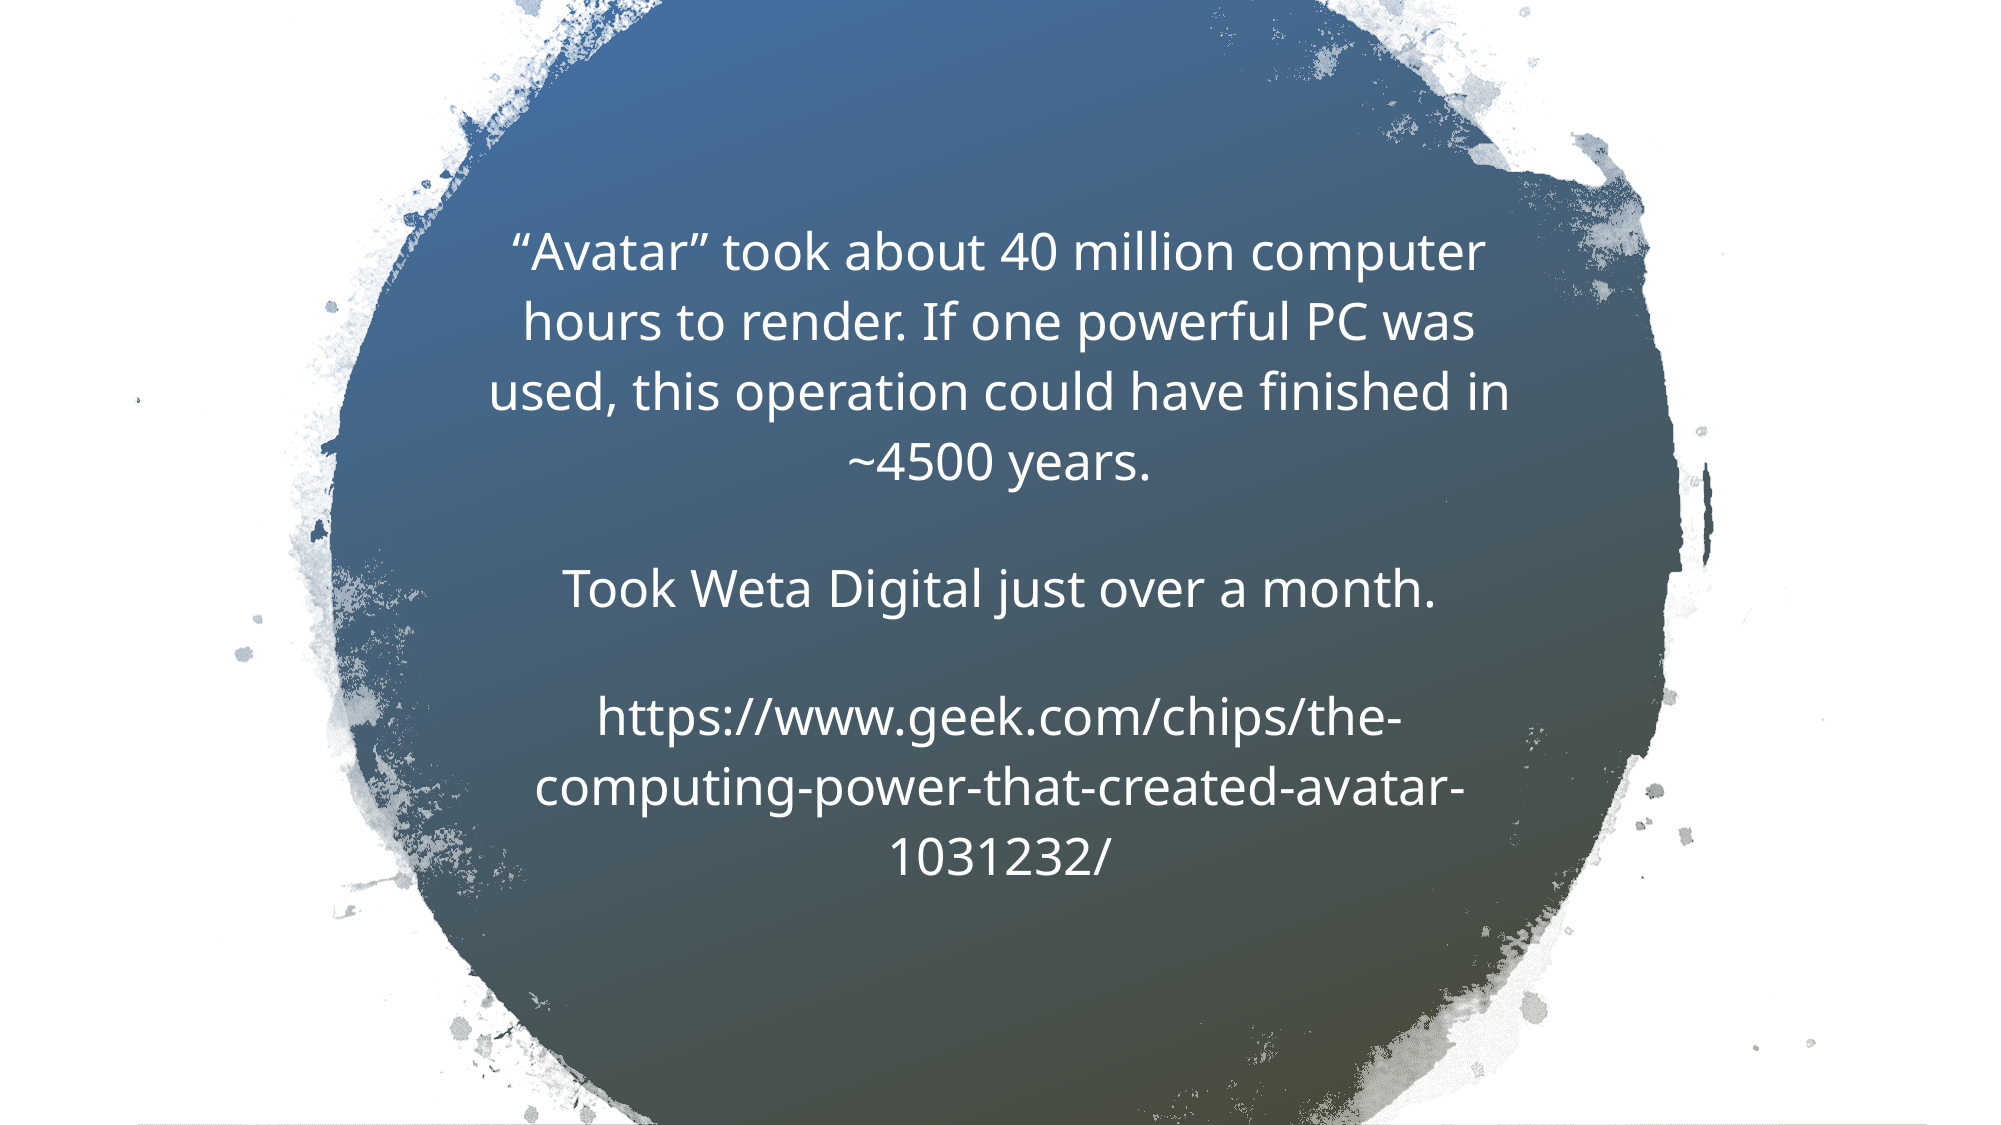

“Avatar” took about 40 million computer hours to render. If one powerful PC was used, this operation could have finished in ~4500 years.
Took Weta Digital just over a month.
https://www.geek.com/chips/the-computing-power-that-created-avatar-1031232/